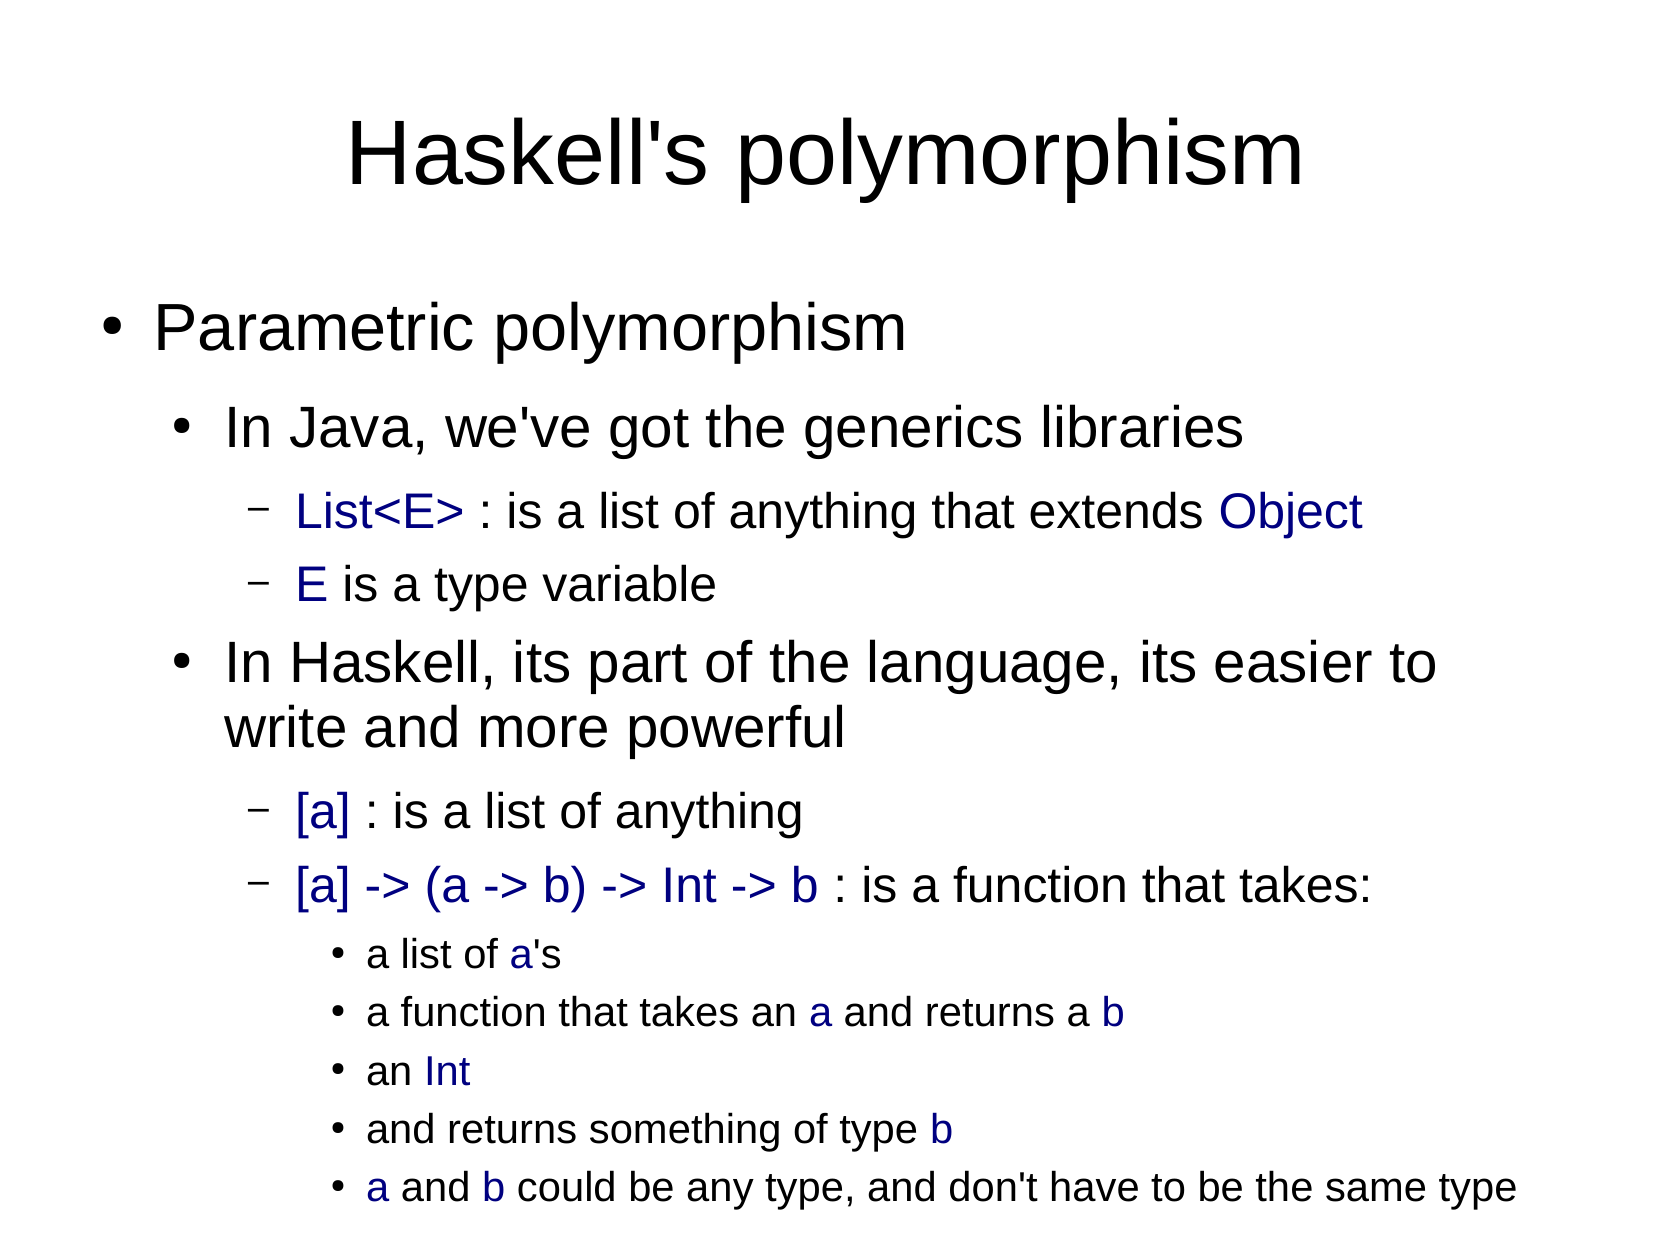

# Haskell's polymorphism
Parametric polymorphism
In Java, we've got the generics libraries
List<E> : is a list of anything that extends Object
E is a type variable
In Haskell, its part of the language, its easier to write and more powerful
[a] : is a list of anything
[a] -> (a -> b) -> Int -> b : is a function that takes:
a list of a's
a function that takes an a and returns a b
an Int
and returns something of type b
a and b could be any type, and don't have to be the same type